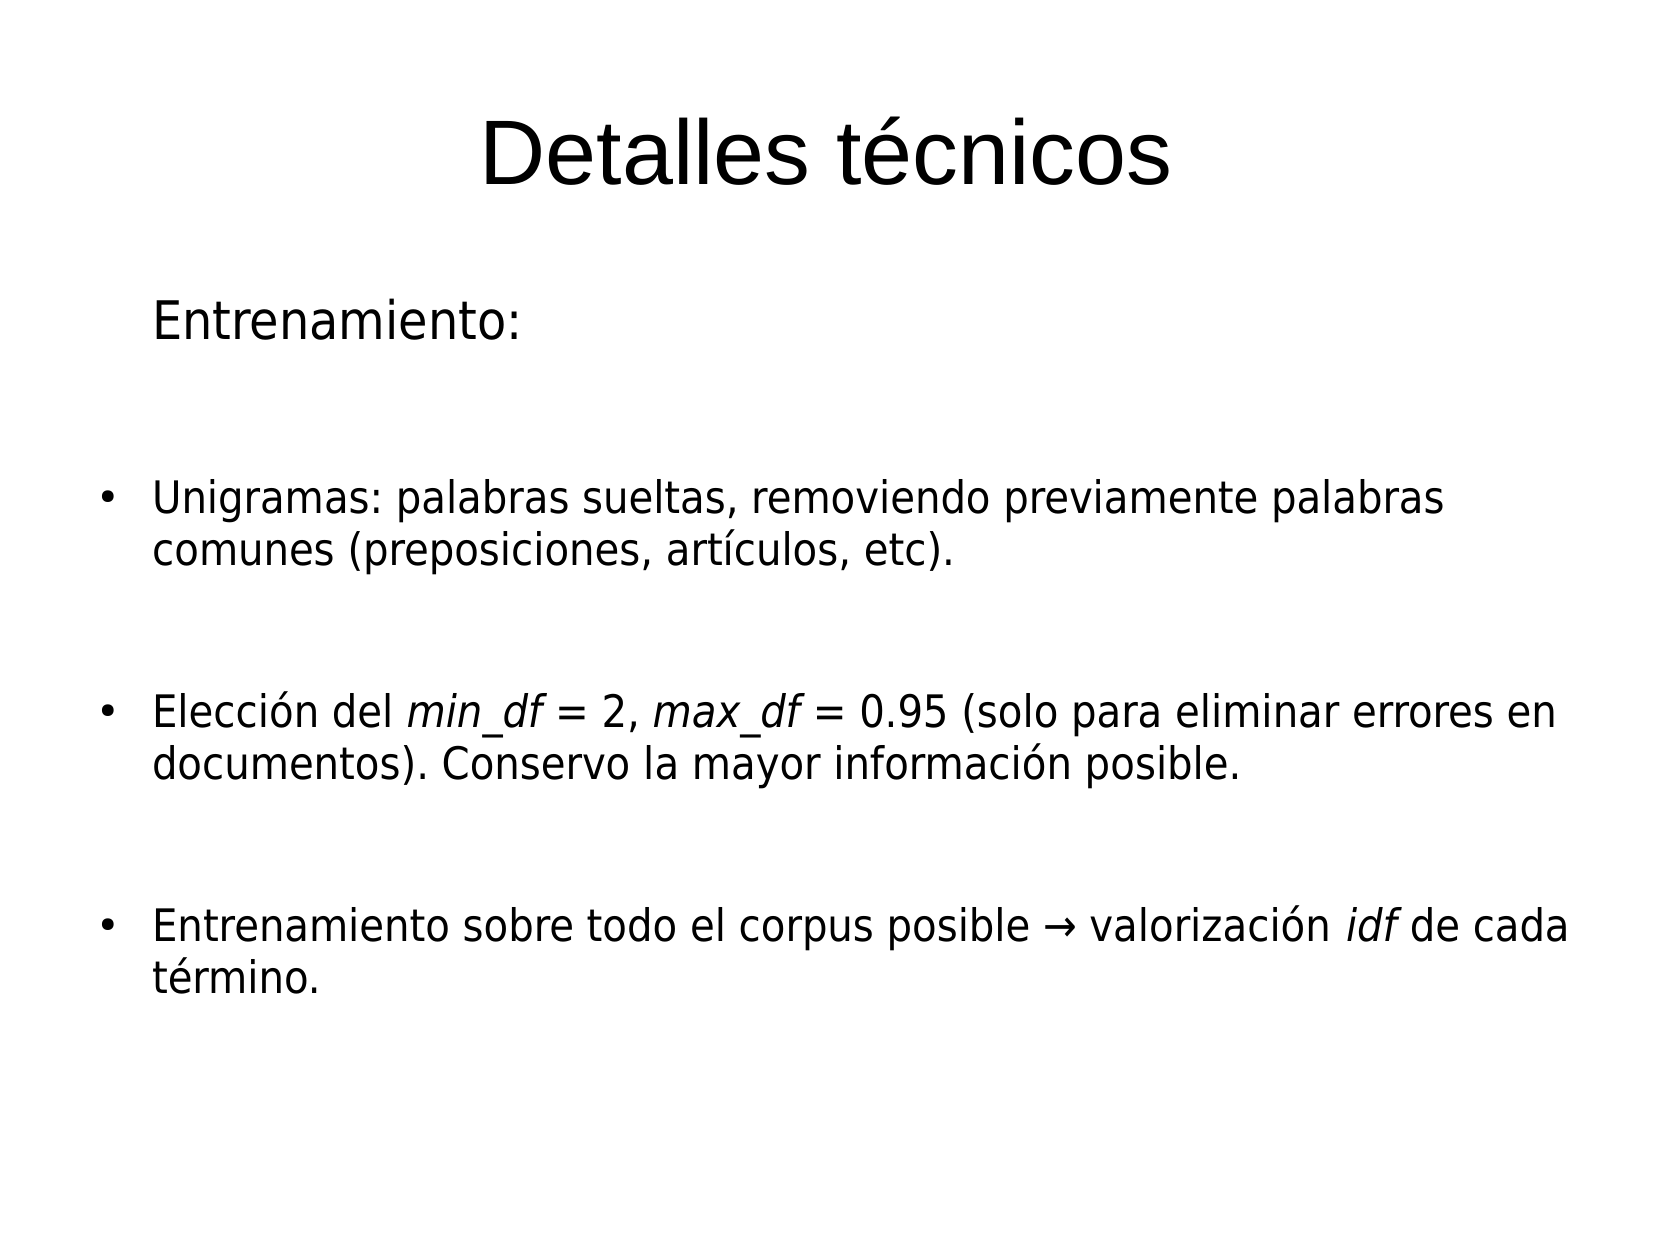

# Detalles técnicos
Entrenamiento:
Unigramas: palabras sueltas, removiendo previamente palabras comunes (preposiciones, artículos, etc).
Elección del min_df = 2, max_df = 0.95 (solo para eliminar errores en documentos). Conservo la mayor información posible.
Entrenamiento sobre todo el corpus posible → valorización idf de cada término.